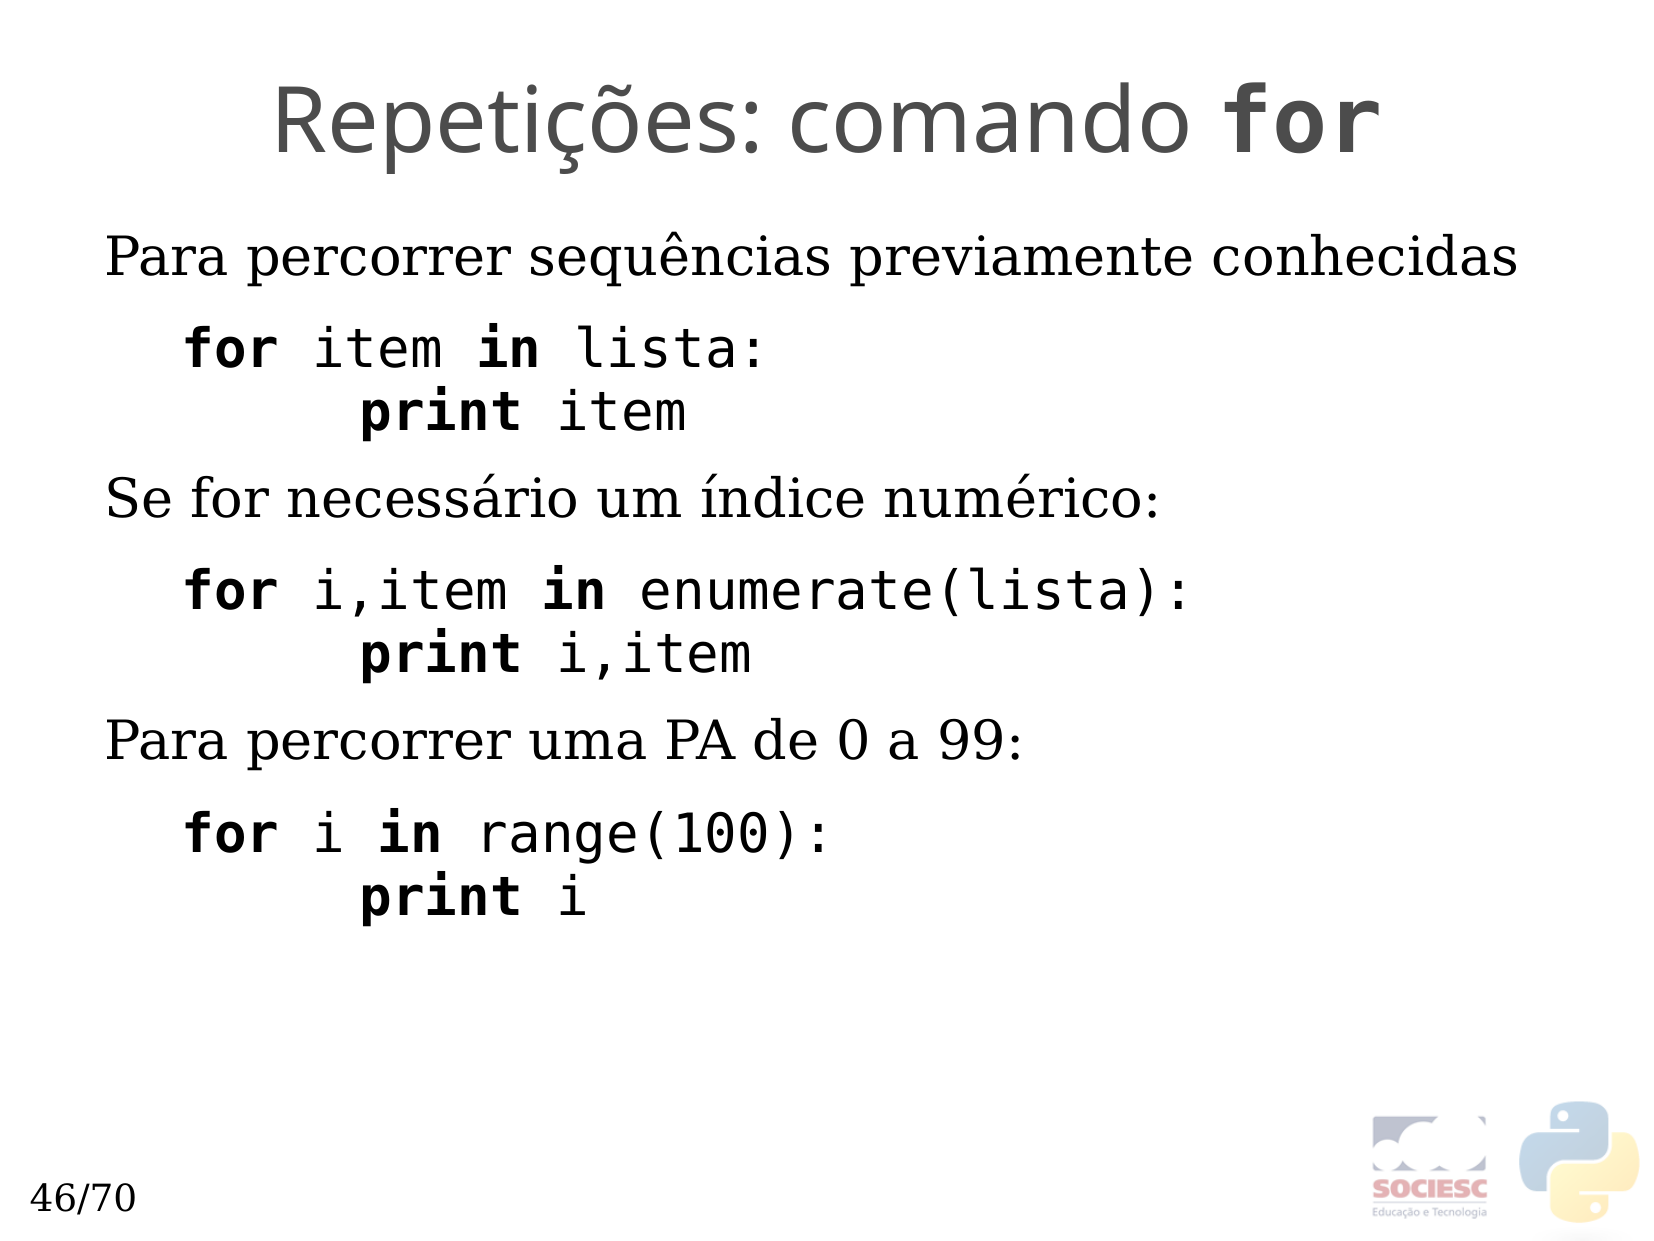

# Repetições: comando for
Para percorrer sequências previamente conhecidas
for item in lista:
 print item
Se for necessário um índice numérico:
for i,item in enumerate(lista):
 print i,item
Para percorrer uma PA de 0 a 99:
for i in range(100):
 print i